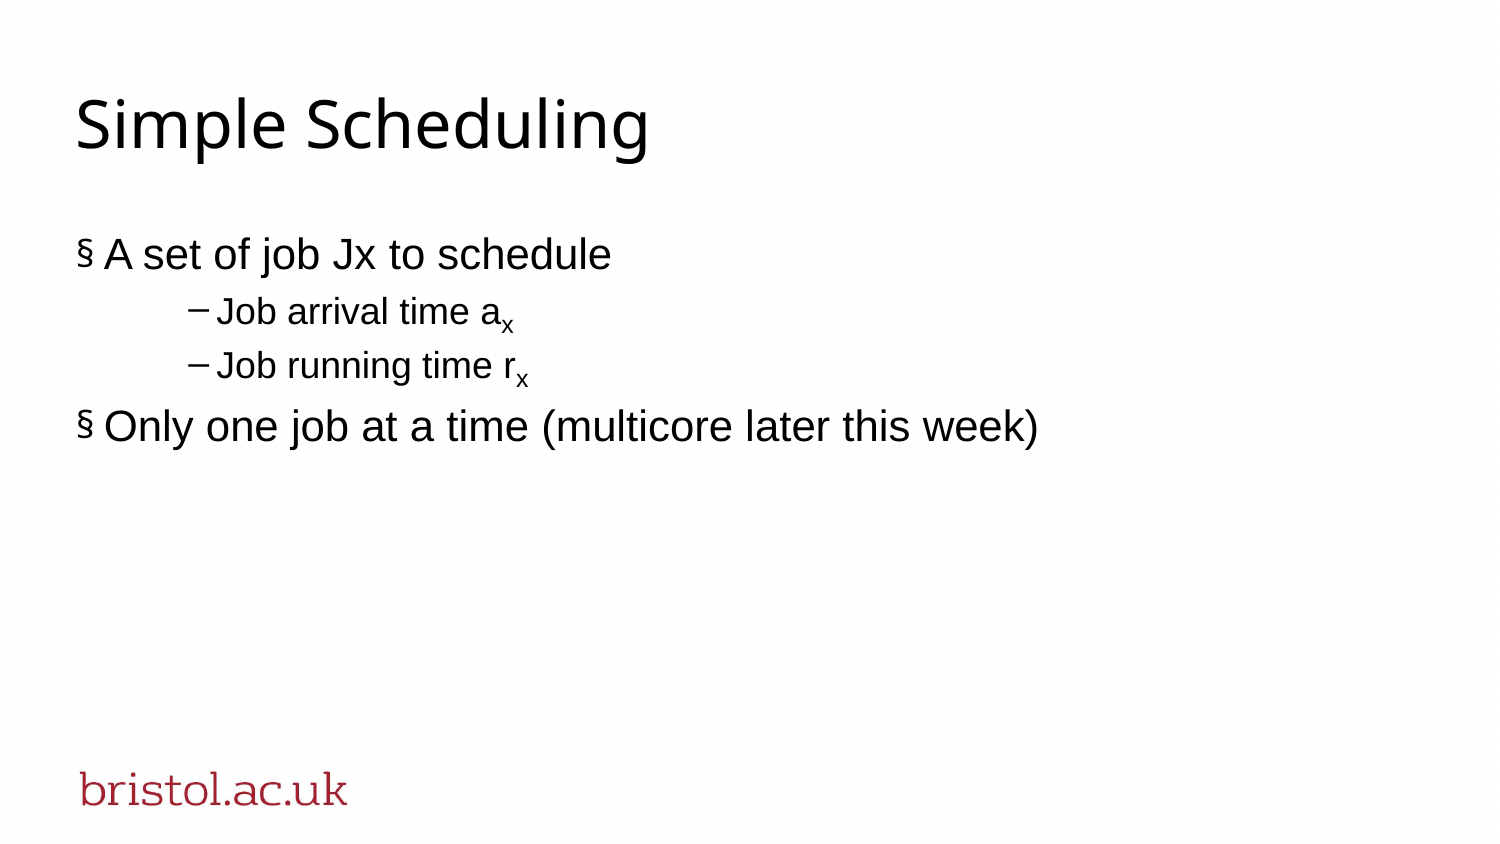

# Simple Scheduling
A set of job Jx to schedule
Job arrival time ax
Job running time rx
Only one job at a time (multicore later this week)